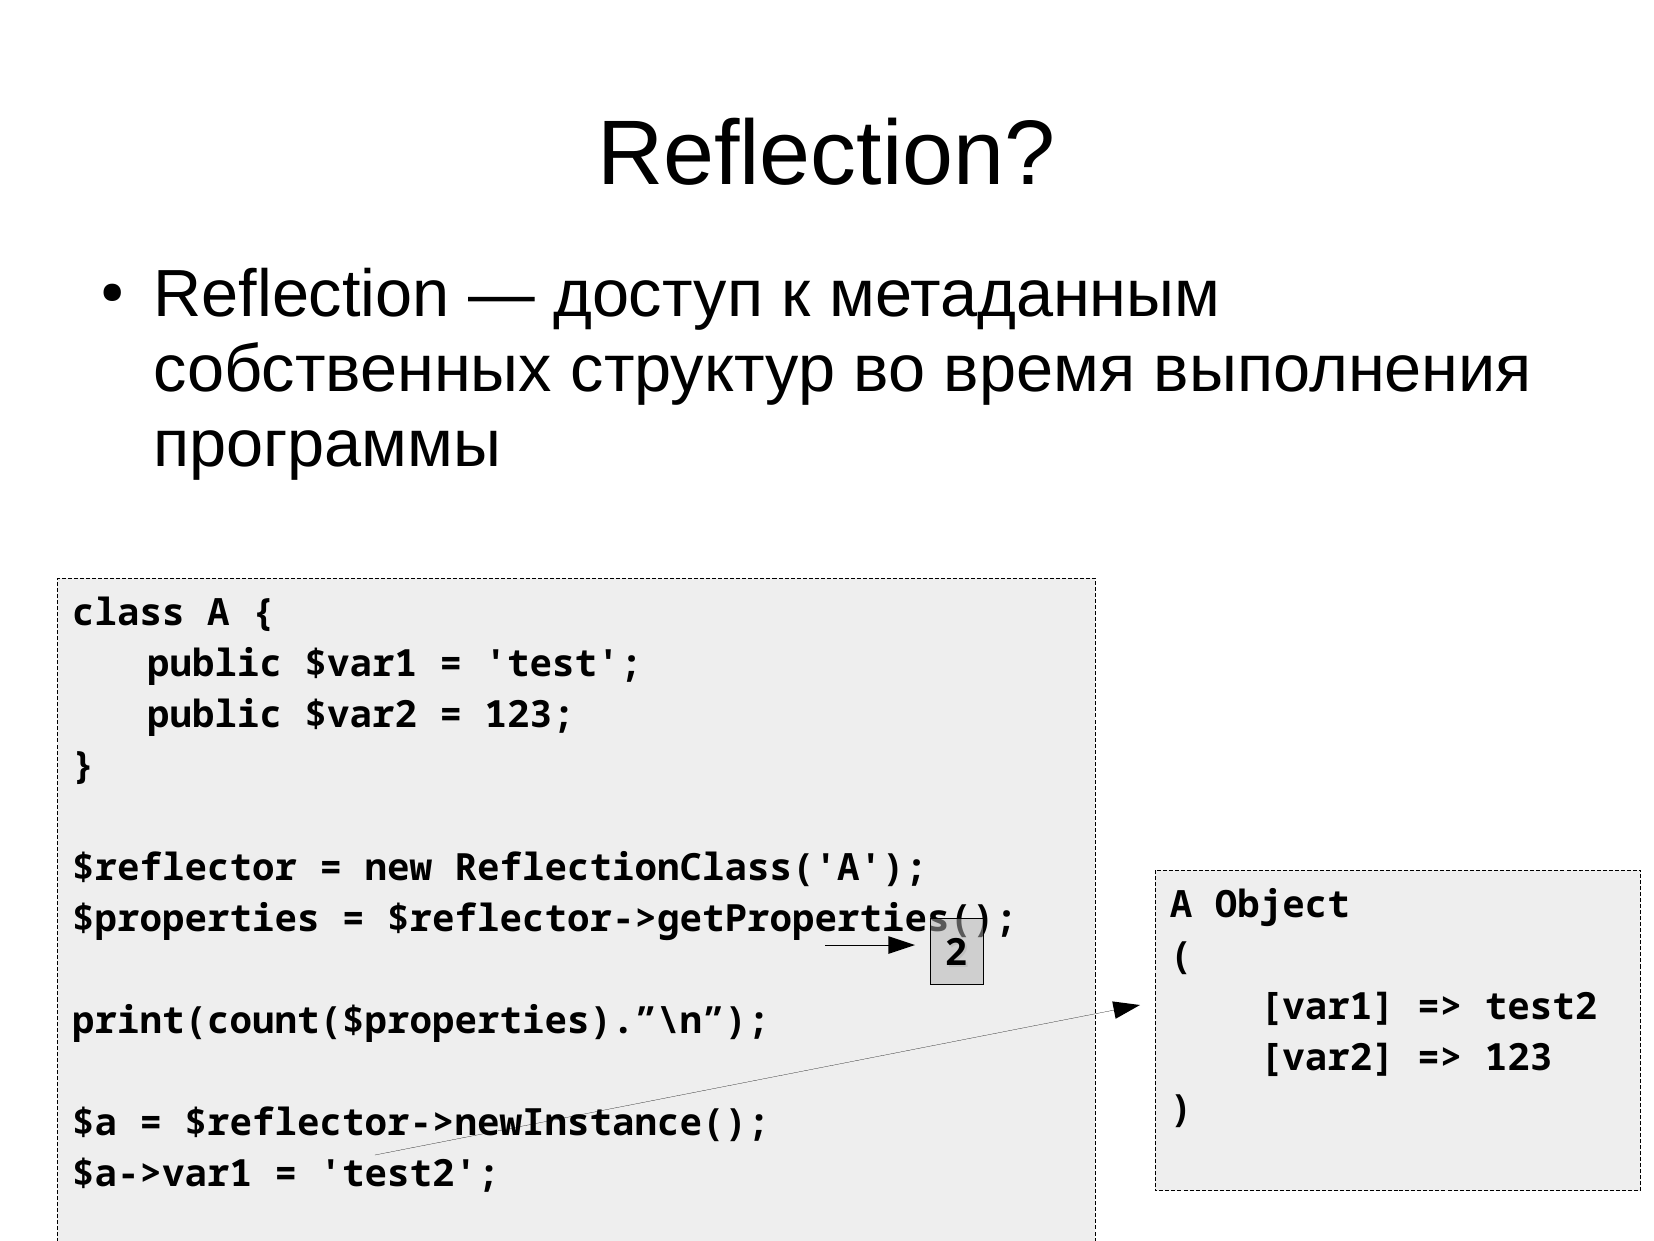

# Reflection?
Reflection — доступ к метаданным собственных структур во время выполнения программы
class A {
	public $var1 = 'test';
	public $var2 = 123;
}
$reflector = new ReflectionClass('A');
$properties = $reflector->getProperties();
print(count($properties).”\n”);
$a = $reflector->newInstance();
$a->var1 = 'test2';
print_r($a);
A Object
(
 [var1] => test2
 [var2] => 123
)
2